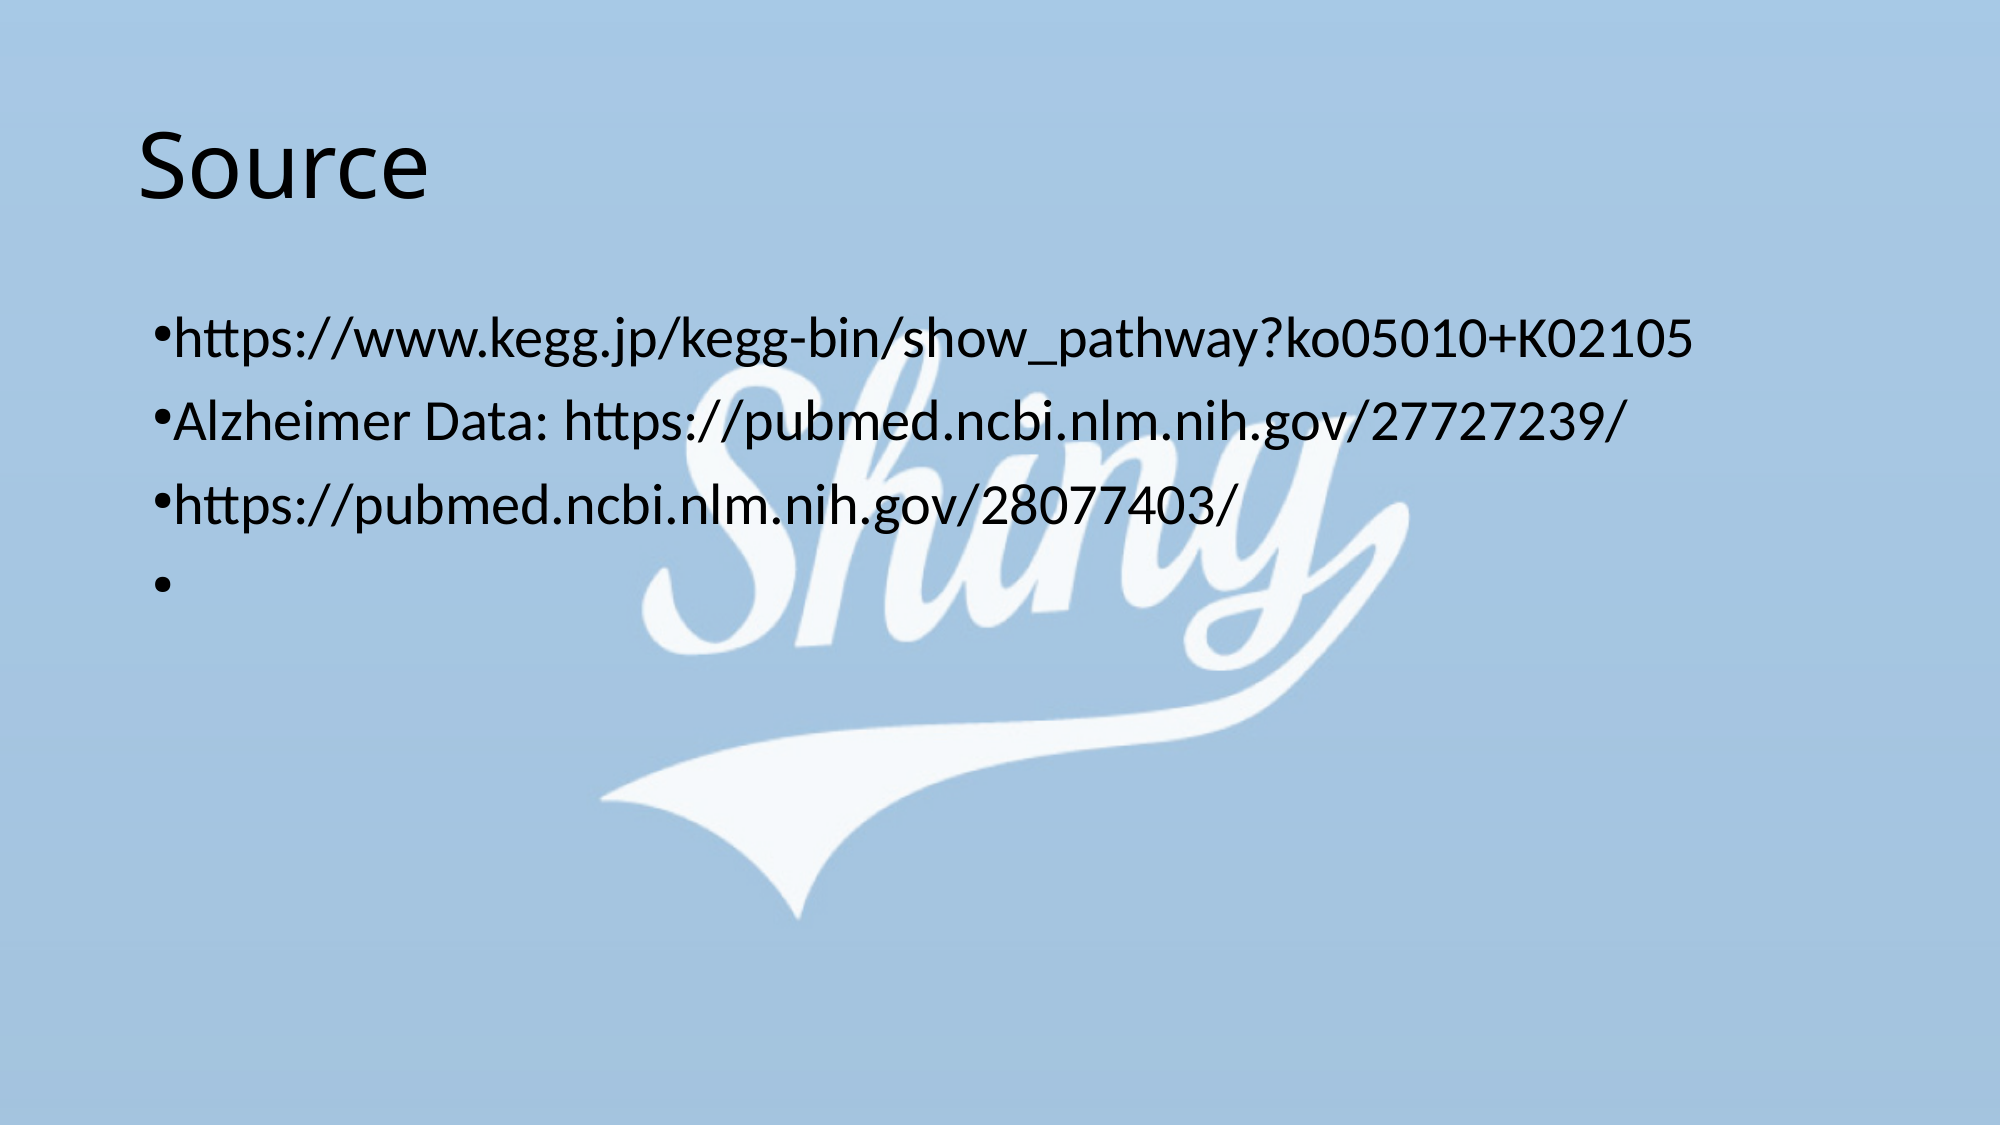

# Source
https://www.kegg.jp/kegg-bin/show_pathway?ko05010+K02105
Alzheimer Data: https://pubmed.ncbi.nlm.nih.gov/27727239/
https://pubmed.ncbi.nlm.nih.gov/28077403/